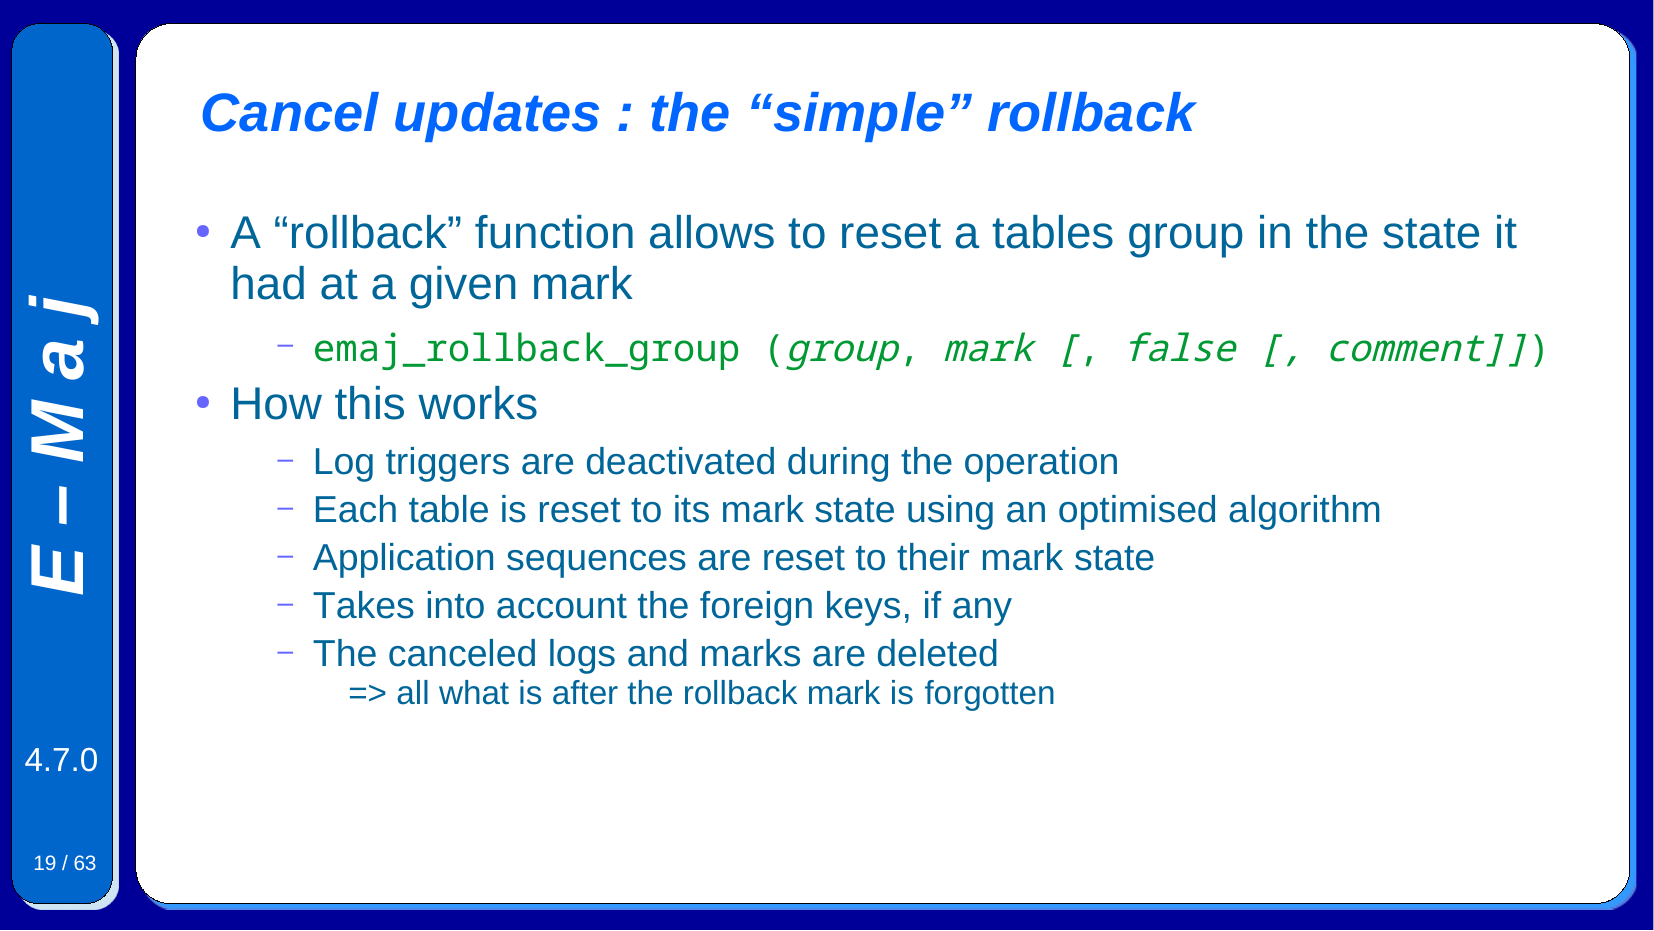

# Cancel updates : the “simple” rollback
A “rollback” function allows to reset a tables group in the state it had at a given mark
emaj_rollback_group (group, mark [, false [, comment]])
How this works
Log triggers are deactivated during the operation
Each table is reset to its mark state using an optimised algorithm
Application sequences are reset to their mark state
Takes into account the foreign keys, if any
The canceled logs and marks are deleted
=> all what is after the rollback mark is forgotten